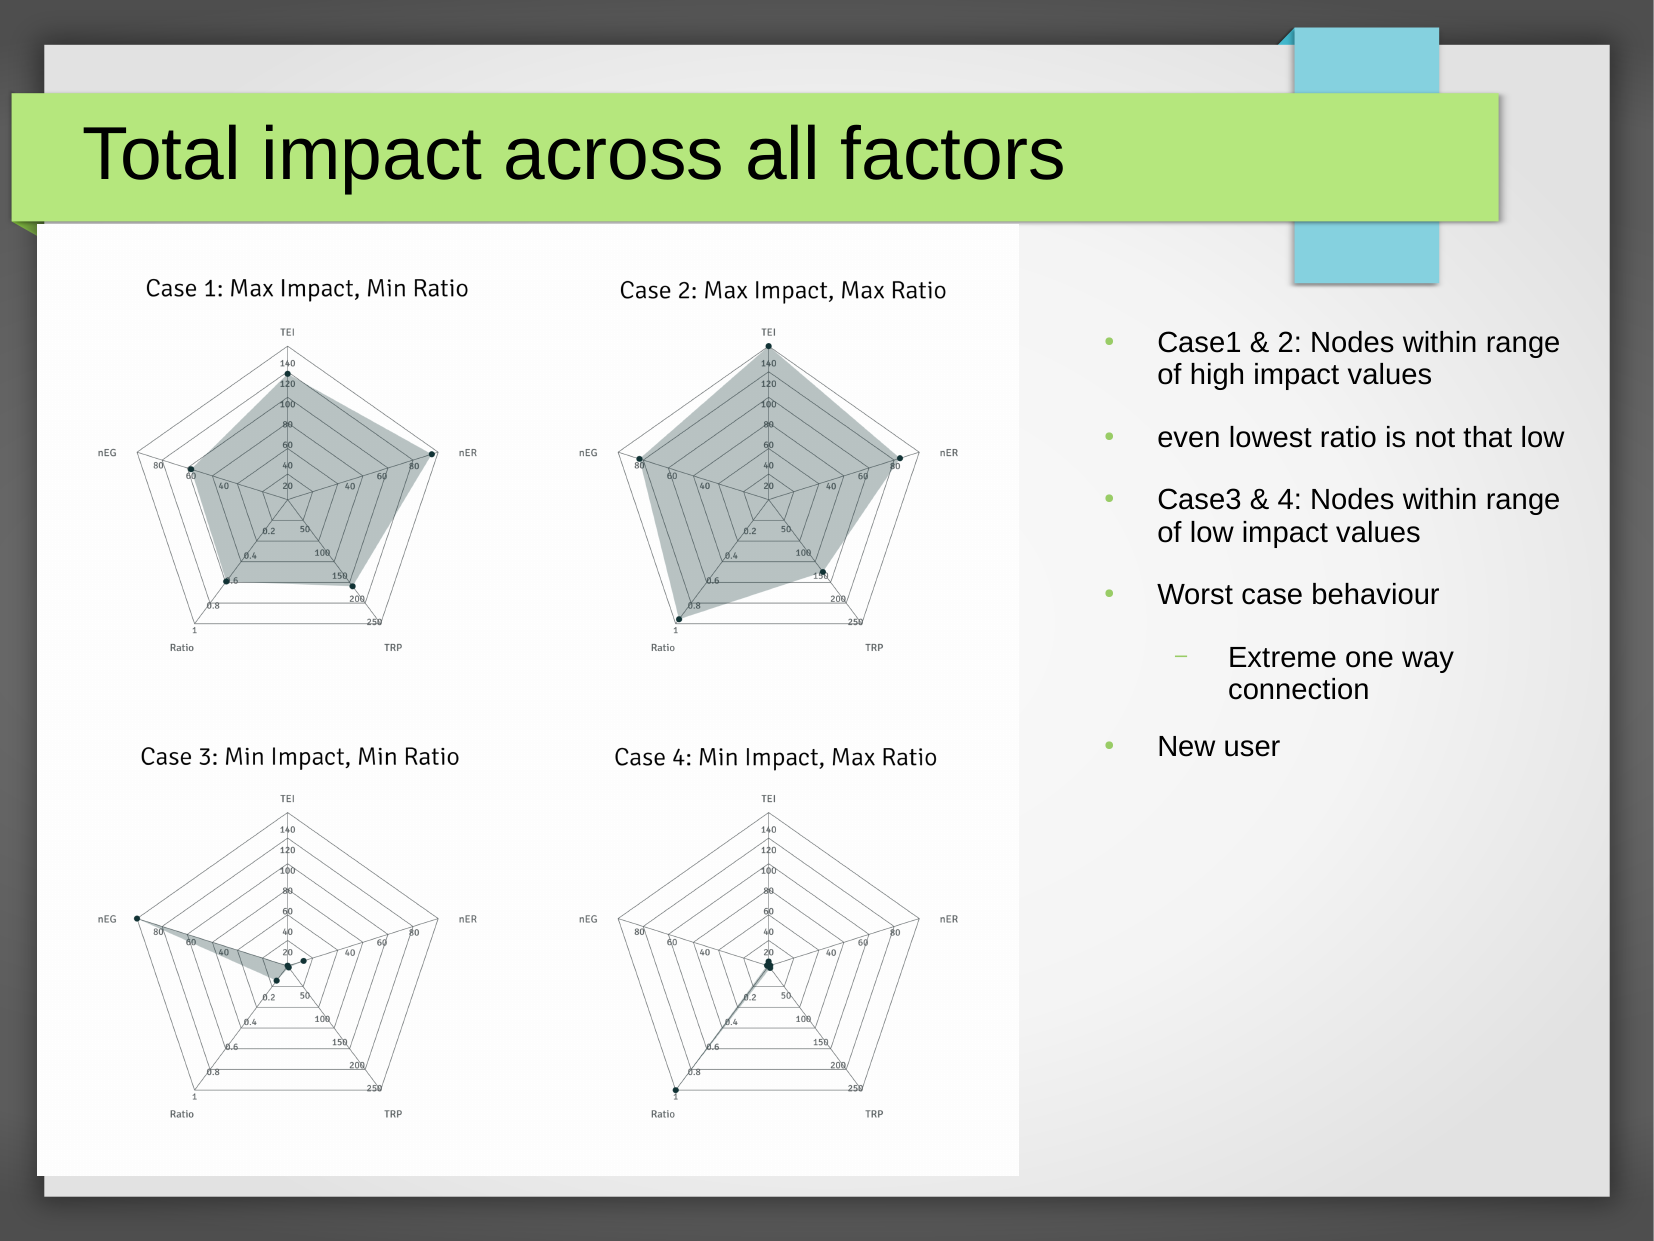

# Total impact across all factors
Case1 & 2: Nodes within range of high impact values
even lowest ratio is not that low
Case3 & 4: Nodes within range of low impact values
Worst case behaviour
Extreme one way connection
New user